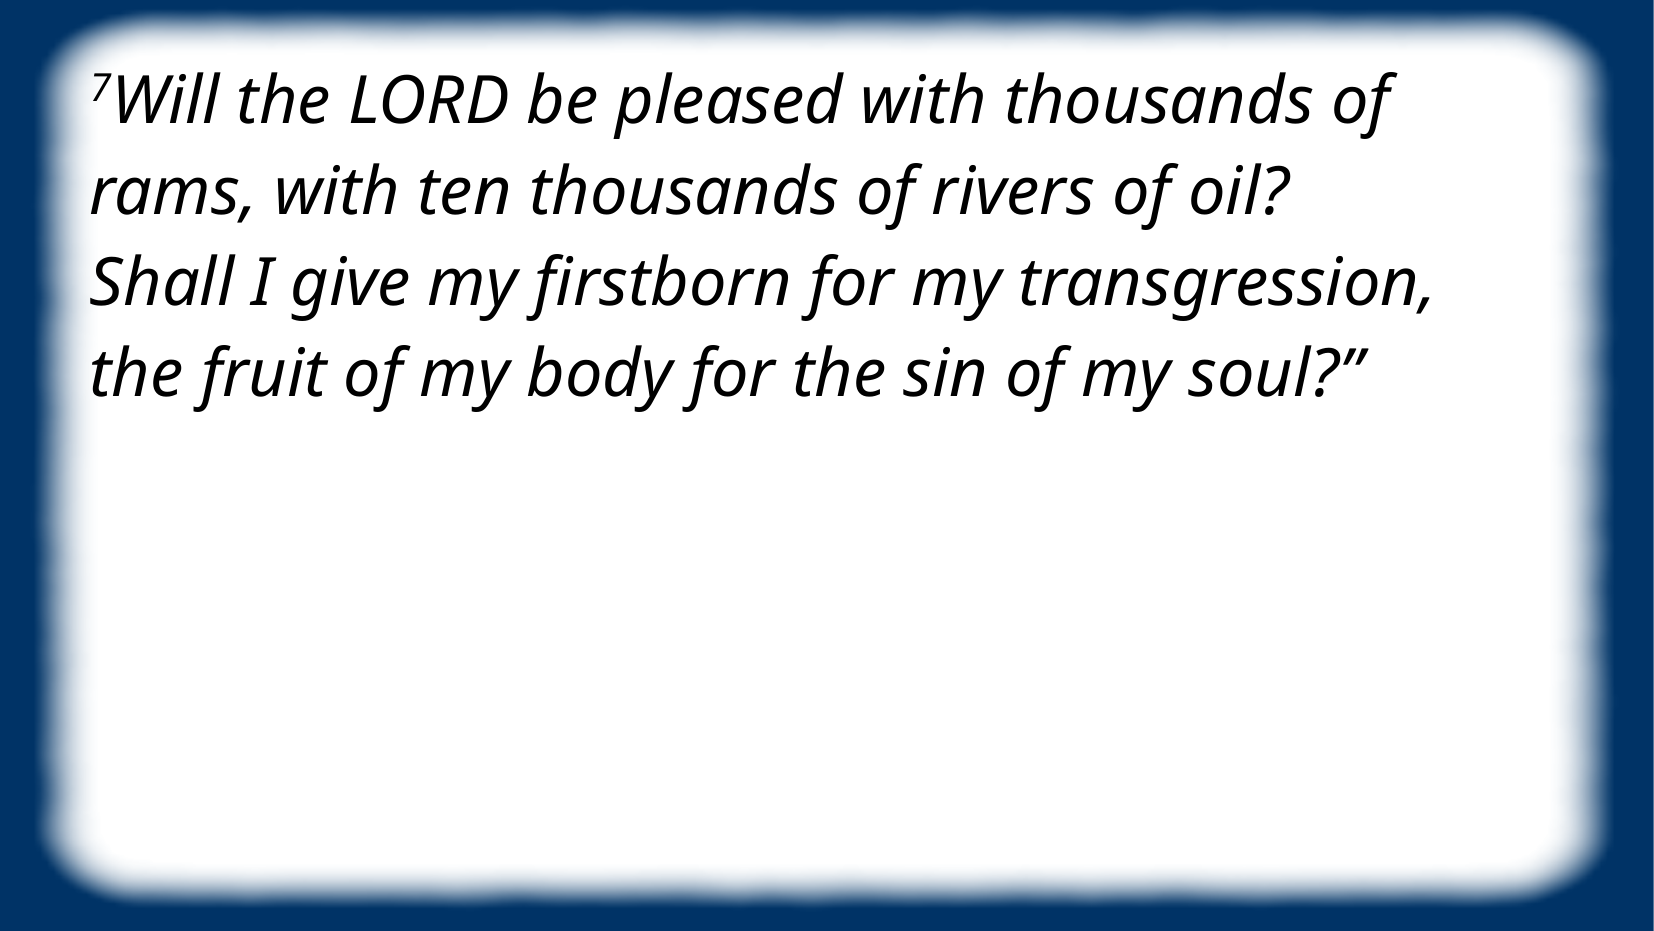

7Will the LORD be pleased with thousands of rams, with ten thousands of rivers of oil?
Shall I give my firstborn for my transgression,
the fruit of my body for the sin of my soul?”